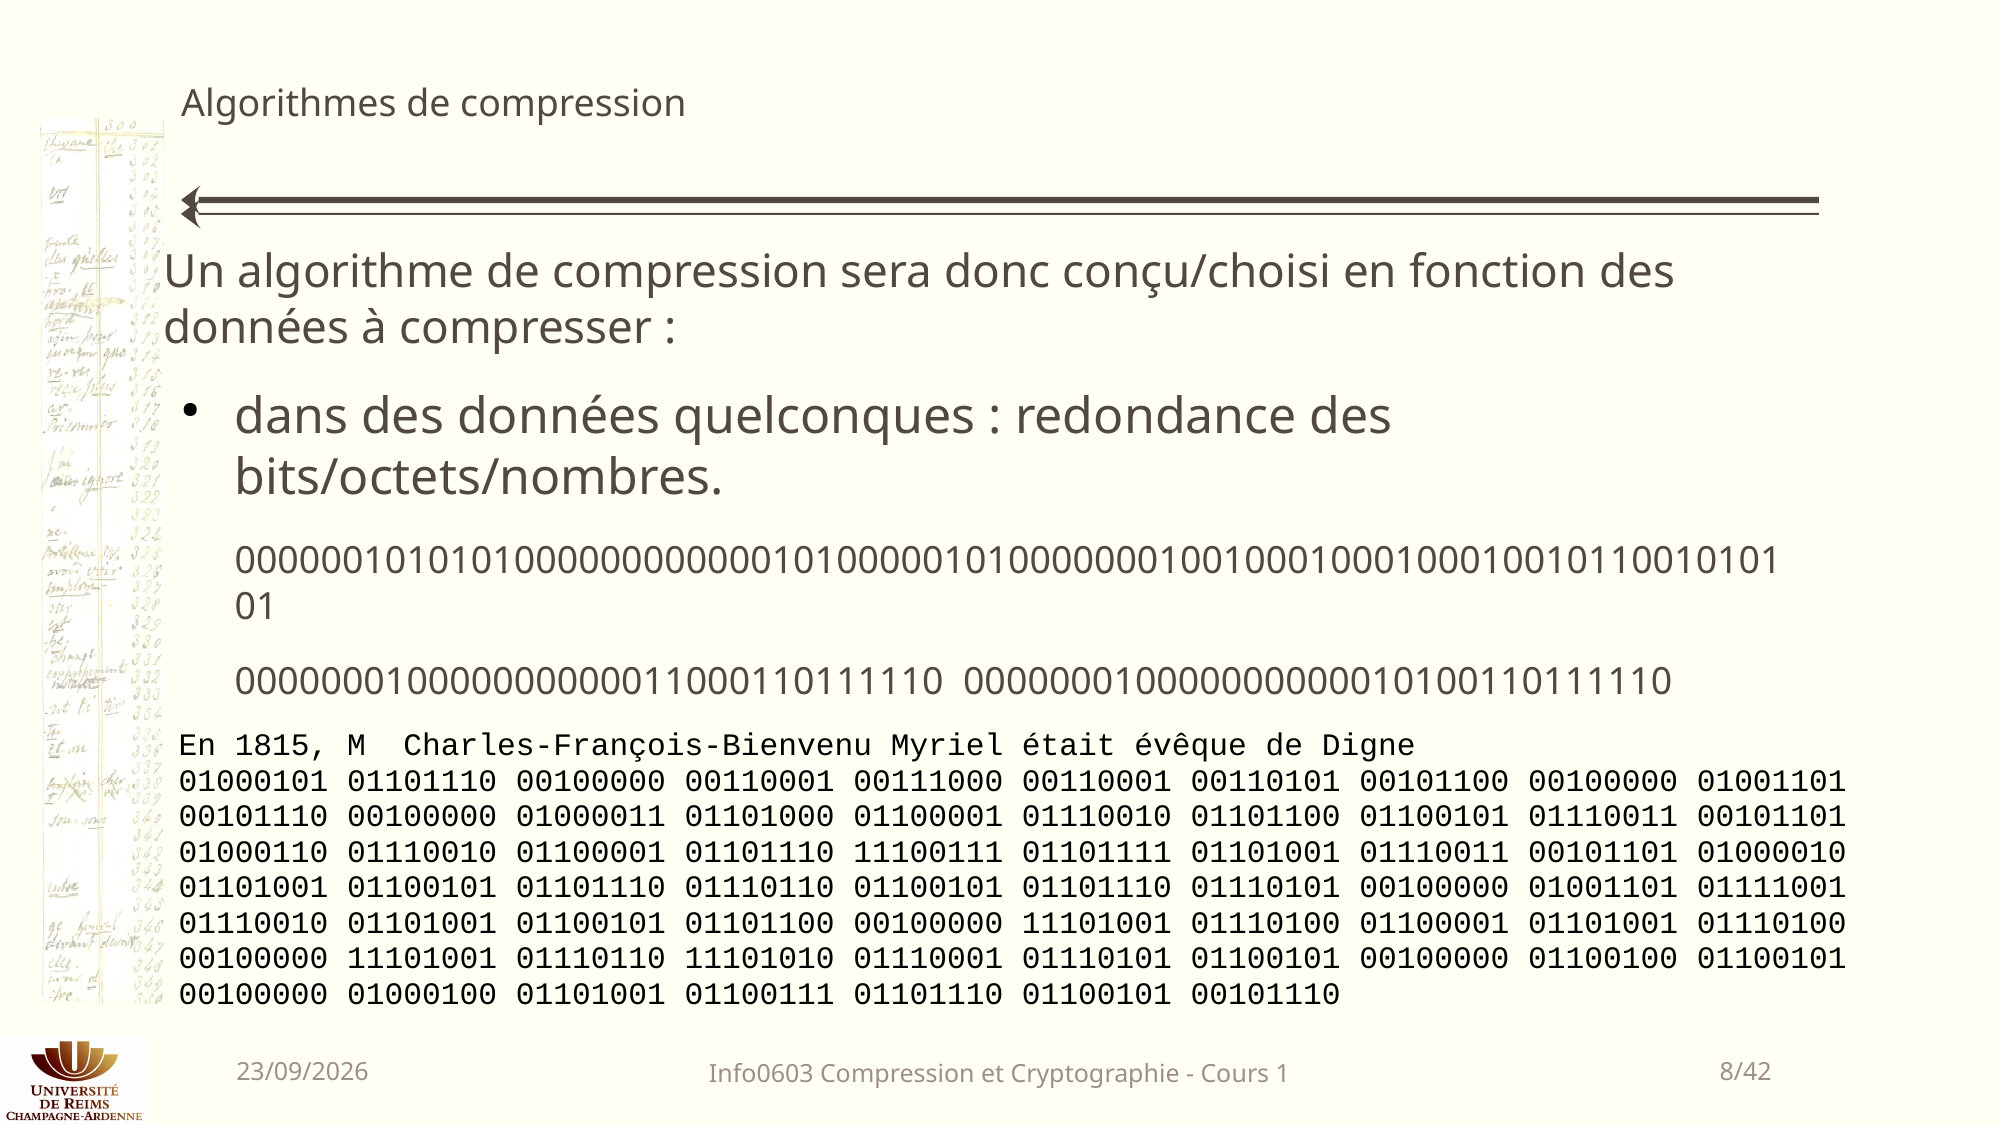

# Algorithmes de compression
Un algorithme de compression sera donc conçu/choisi en fonction des données à compresser :
dans des données quelconques : redondance des bits/octets/nombres.
00000010101010000000000001010000010100000001001000100010001001011001010101
000000010000000000011000110111110 000000010000000000010100110111110
En 1815, M Charles-François-Bienvenu Myriel était évêque de Digne
01000101 01101110 00100000 00110001 00111000 00110001 00110101 00101100 00100000 01001101 00101110 00100000 01000011 01101000 01100001 01110010 01101100 01100101 01110011 00101101 01000110 01110010 01100001 01101110 11100111 01101111 01101001 01110011 00101101 01000010 01101001 01100101 01101110 01110110 01100101 01101110 01110101 00100000 01001101 01111001 01110010 01101001 01100101 01101100 00100000 11101001 01110100 01100001 01101001 01110100 00100000 11101001 01110110 11101010 01110001 01110101 01100101 00100000 01100100 01100101 00100000 01000100 01101001 01100111 01101110 01100101 00101110